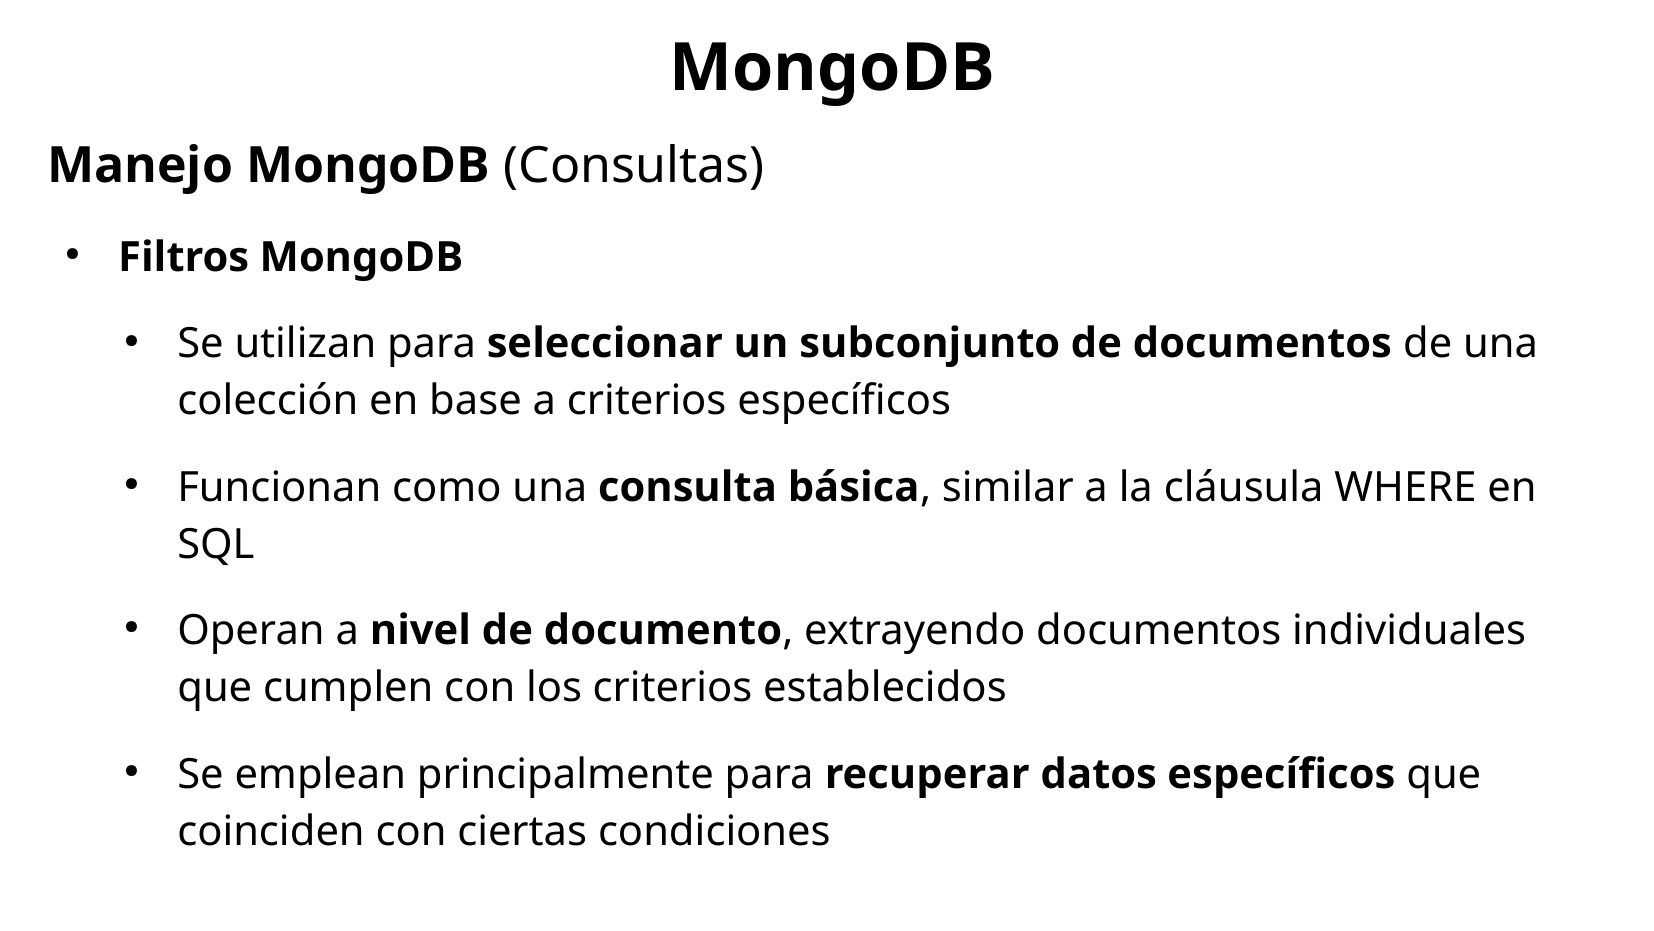

# MongoDB
Manejo MongoDB (Consultas)
Filtros MongoDB
Se utilizan para seleccionar un subconjunto de documentos de una colección en base a criterios específicos
Funcionan como una consulta básica, similar a la cláusula WHERE en SQL
Operan a nivel de documento, extrayendo documentos individuales que cumplen con los criterios establecidos
Se emplean principalmente para recuperar datos específicos que coinciden con ciertas condiciones